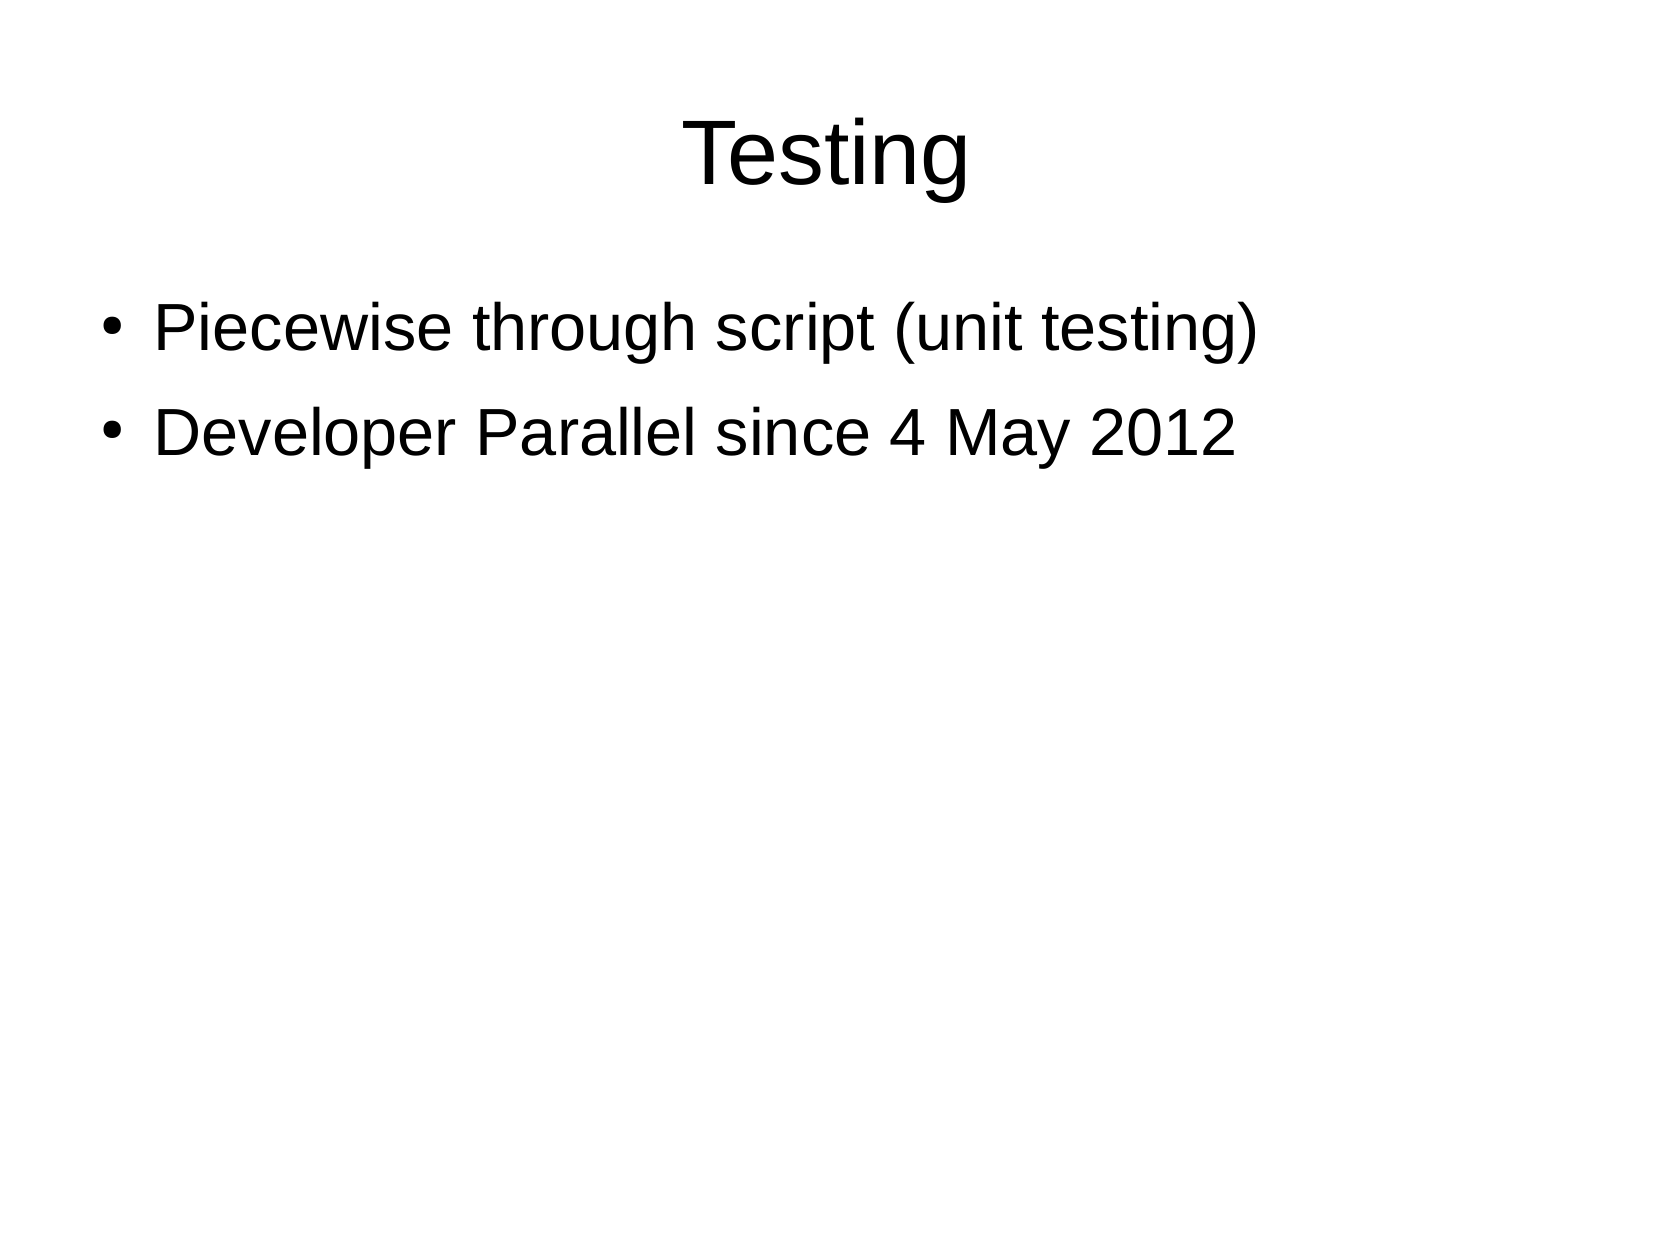

# Testing
Piecewise through script (unit testing)
Developer Parallel since 4 May 2012